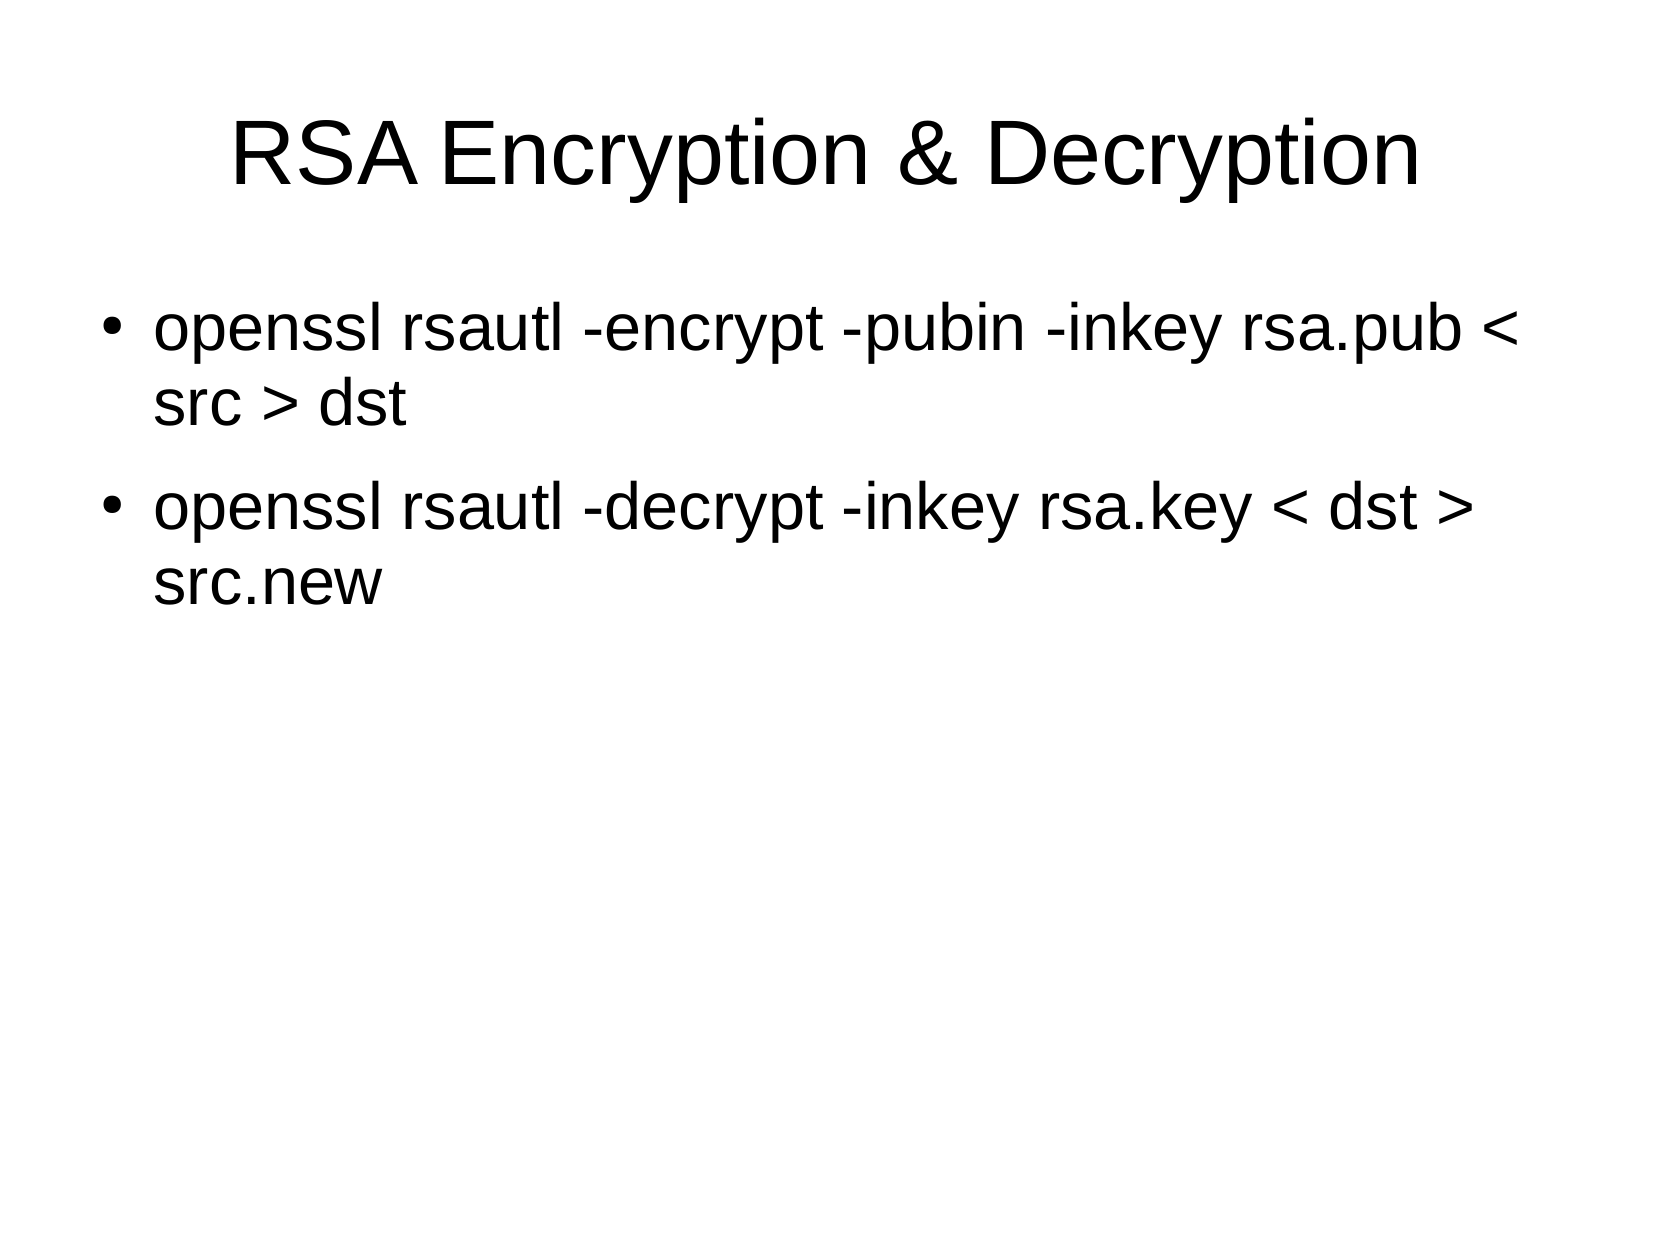

# RSA Encryption & Decryption
openssl rsautl -encrypt -pubin -inkey rsa.pub < src > dst
openssl rsautl -decrypt -inkey rsa.key < dst > src.new